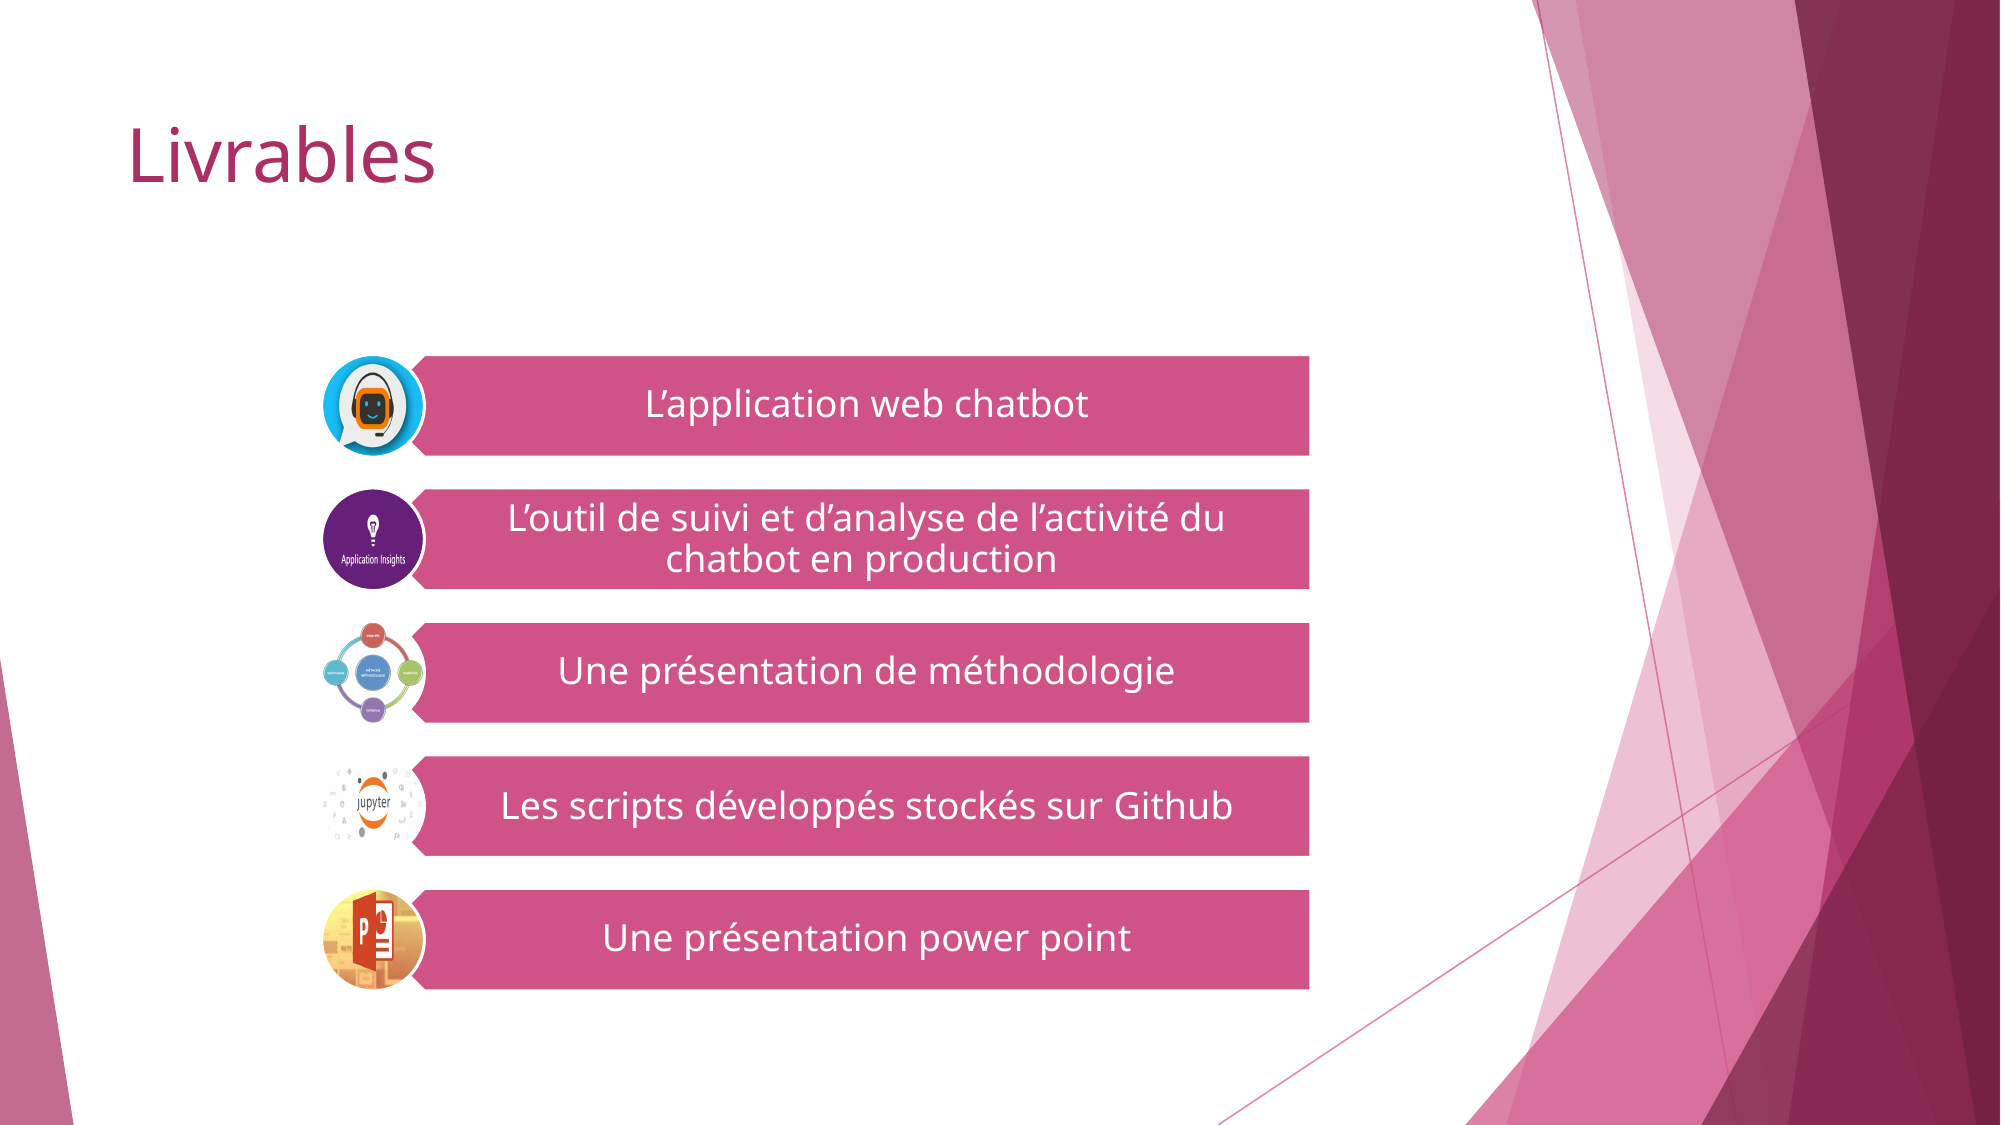

# Livrables
L’application web chatbot
L’outil de suivi et d’analyse de l’activité du chatbot en production
Une présentation de méthodologie
Les scripts développés stockés sur Github
Une présentation power point